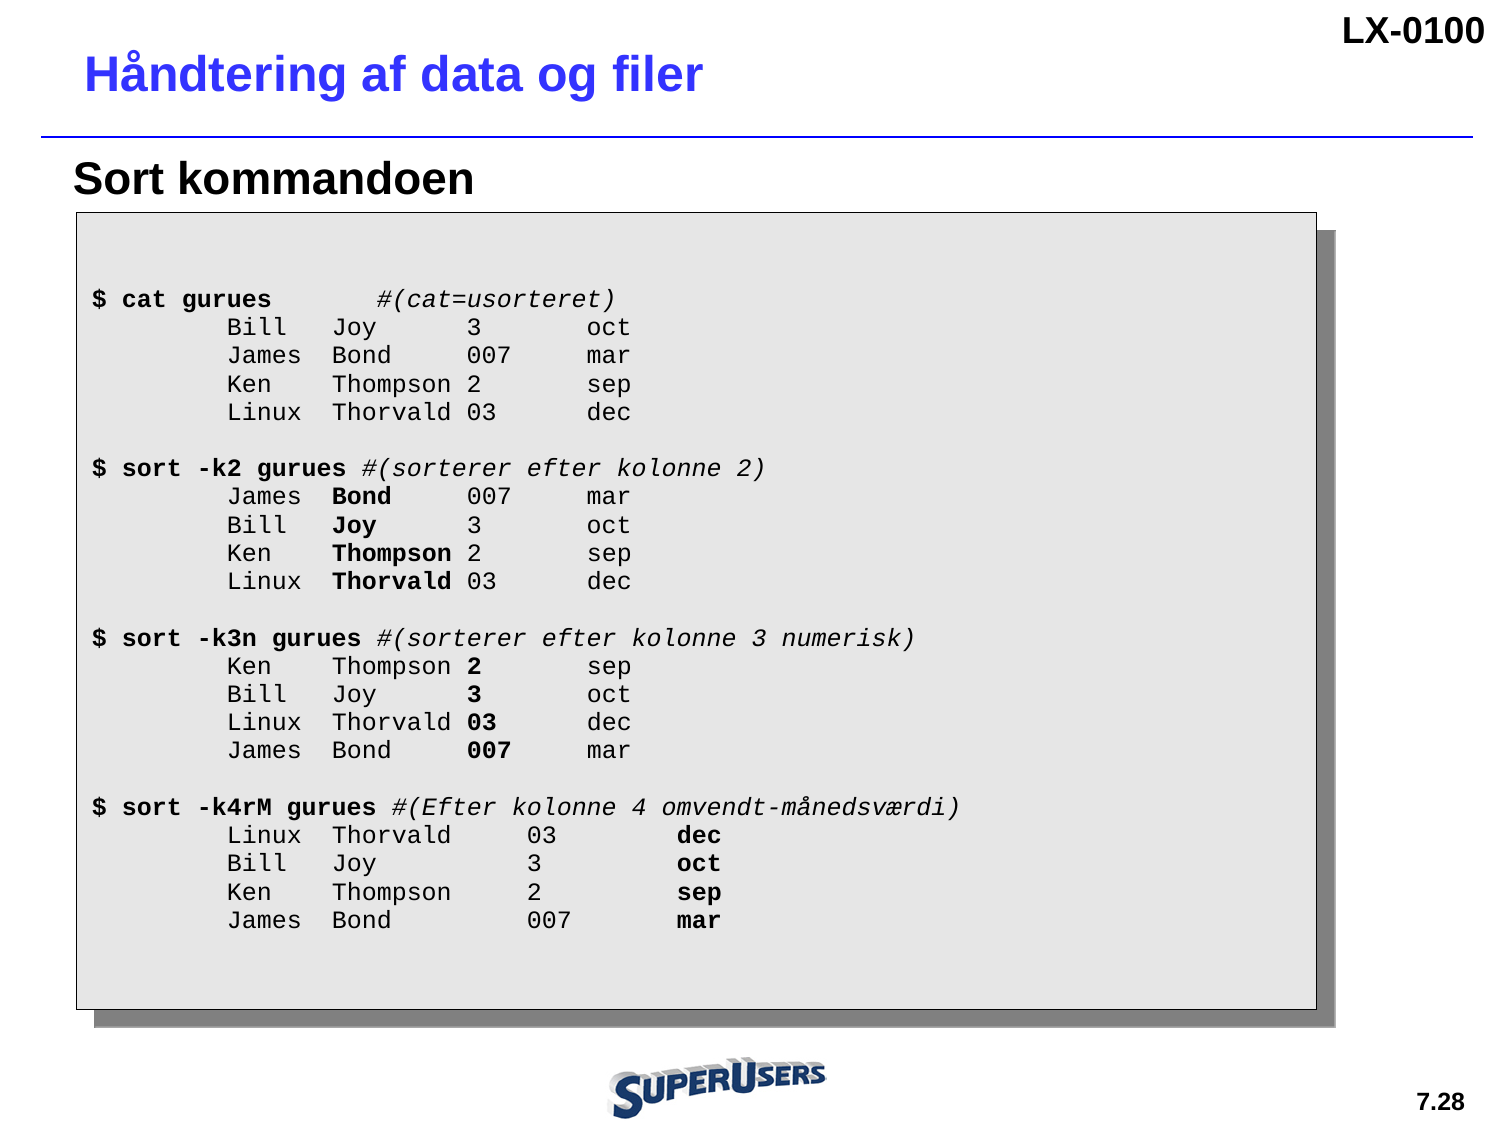

# Håndtering af data og filer
Sort kommandoen
 $ cat gurues	#(cat=usorteret)
	Bill Joy 3 oct
	James Bond 007 mar
	Ken Thompson 2 sep
	Linux Thorvald 03 dec
 $ sort -k2 gurues #(sorterer efter kolonne 2)
	James Bond 007 mar
	Bill Joy 3 oct
	Ken Thompson 2 sep
	Linux Thorvald 03 dec
 $ sort -k3n gurues #(sorterer efter kolonne 3 numerisk)
	Ken Thompson 2 sep
	Bill Joy 3 oct
	Linux Thorvald 03 dec
	James Bond 007 mar
 $ sort -k4rM gurues #(Efter kolonne 4 omvendt-månedsværdi)
	Linux Thorvald	03	dec
	Bill Joy	3	oct
	Ken Thompson	2	sep
	James Bond	007	mar